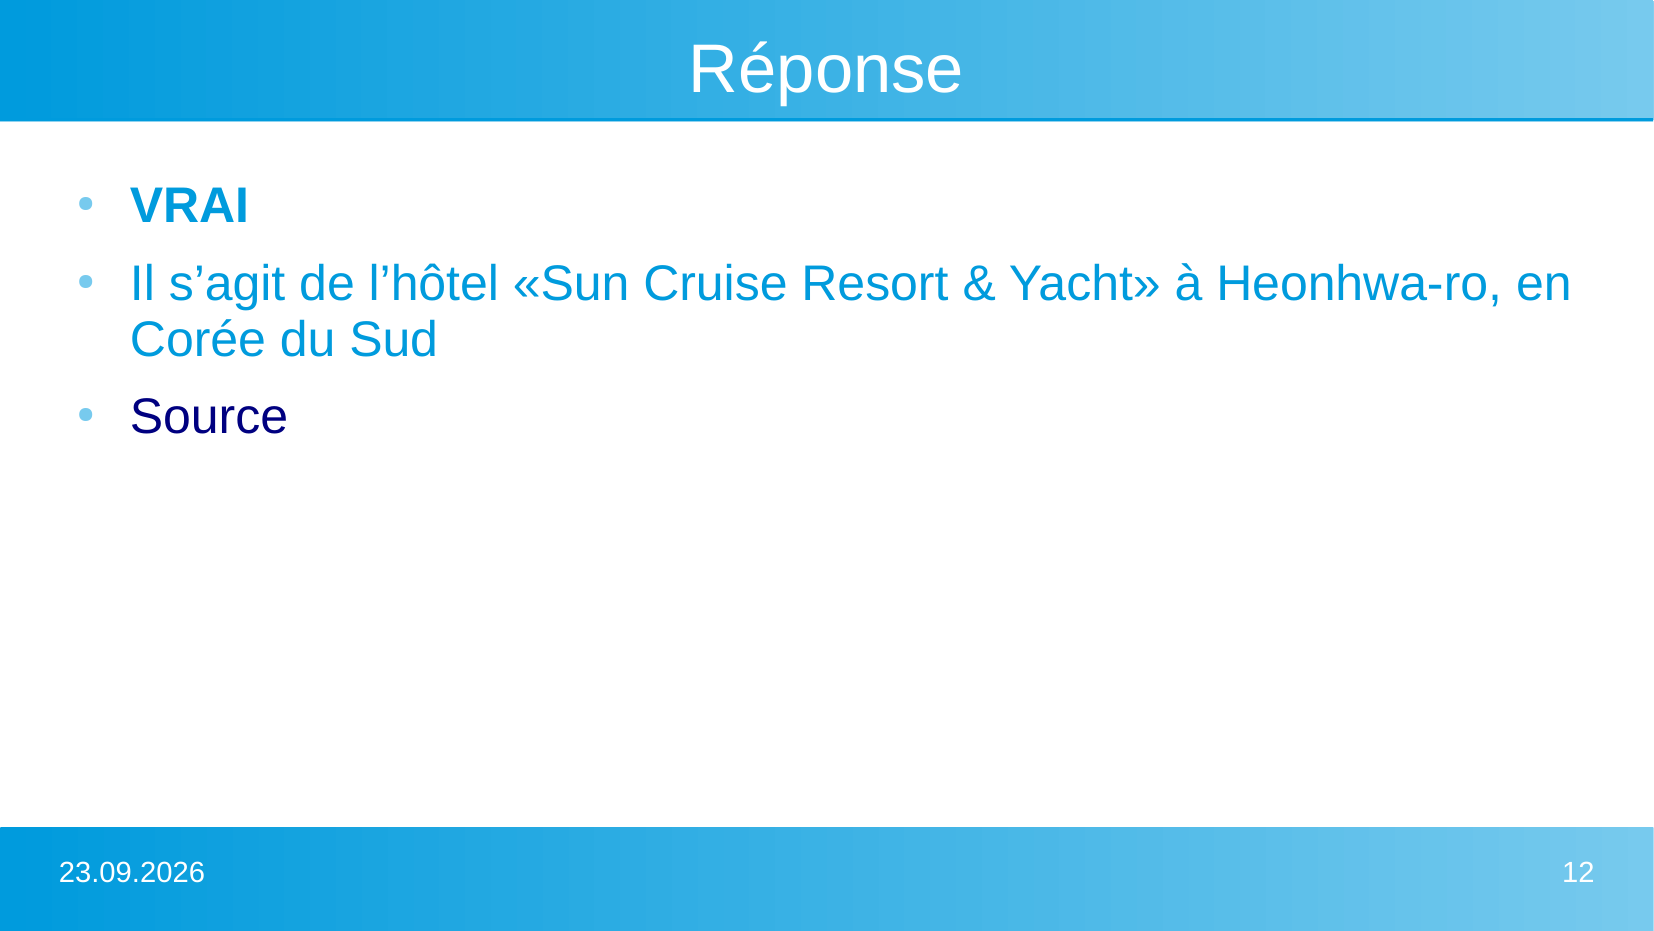

# Réponse
VRAI
Il s’agit de l’hôtel «Sun Cruise Resort & Yacht» à Heonhwa-ro, en Corée du Sud
Source
12